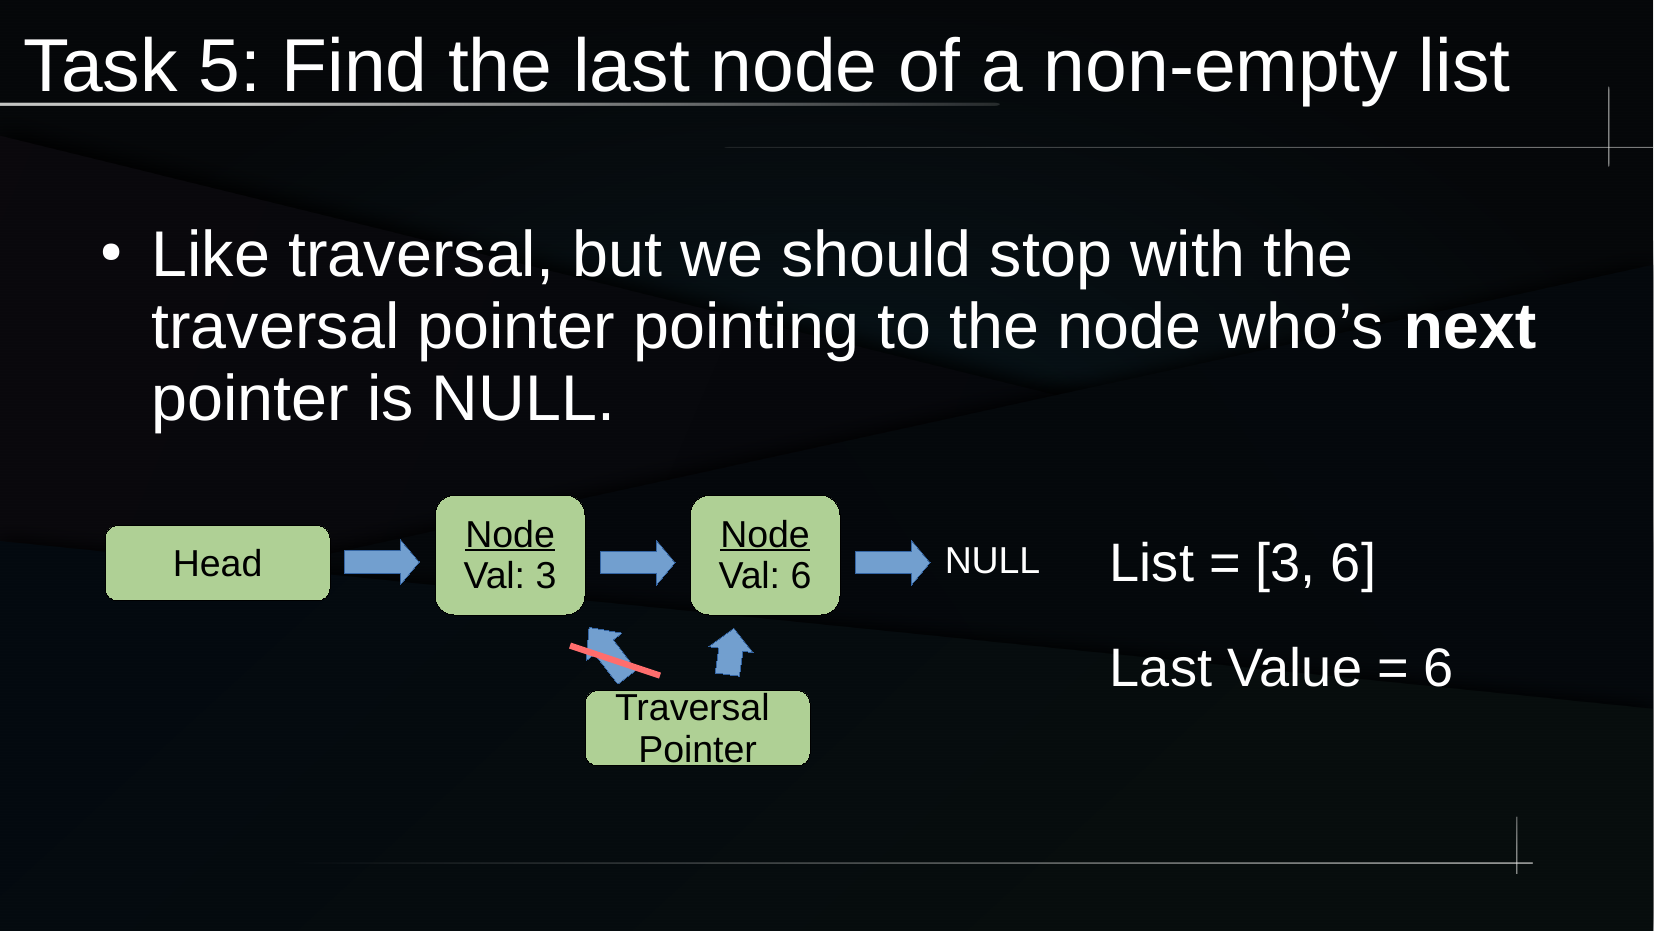

# Task 5: Find the last node of a non-empty list
Like traversal, but we should stop with the traversal pointer pointing to the node who’s next pointer is NULL.
Node
Val: 3
Node
Val: 6
NULL
List = [3, 6]
Head
Last Value = 6
Traversal
Pointer